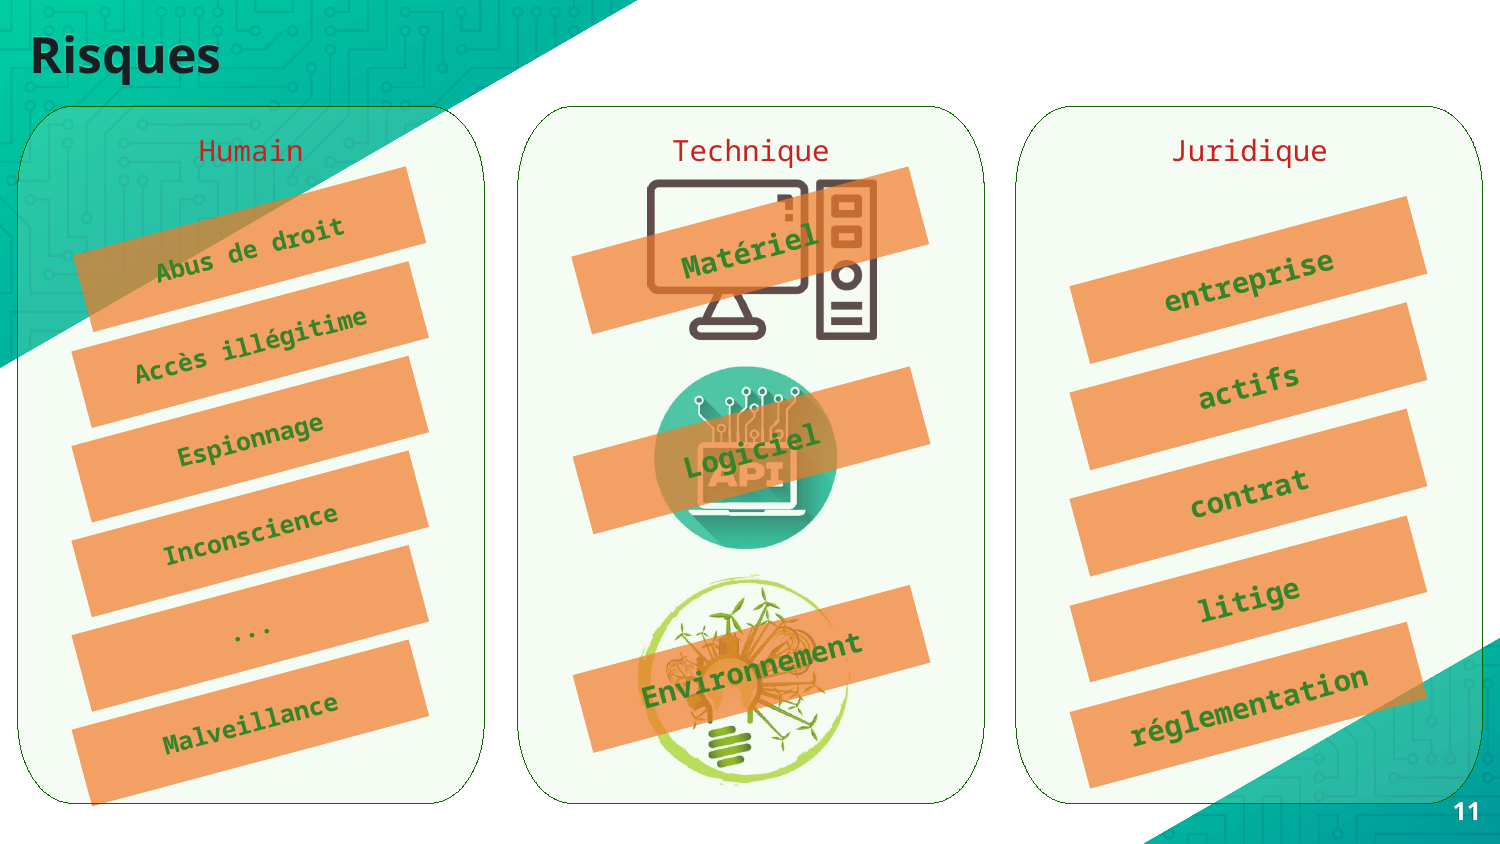

# Risques
Humain
Abus de droit
Accès illégitime
Espionnage
Inconscience
...
Malveillance
Technique
Matériel
Logiciel
Environnement
Juridique
entreprise
actifs
contrat
litige
réglementation